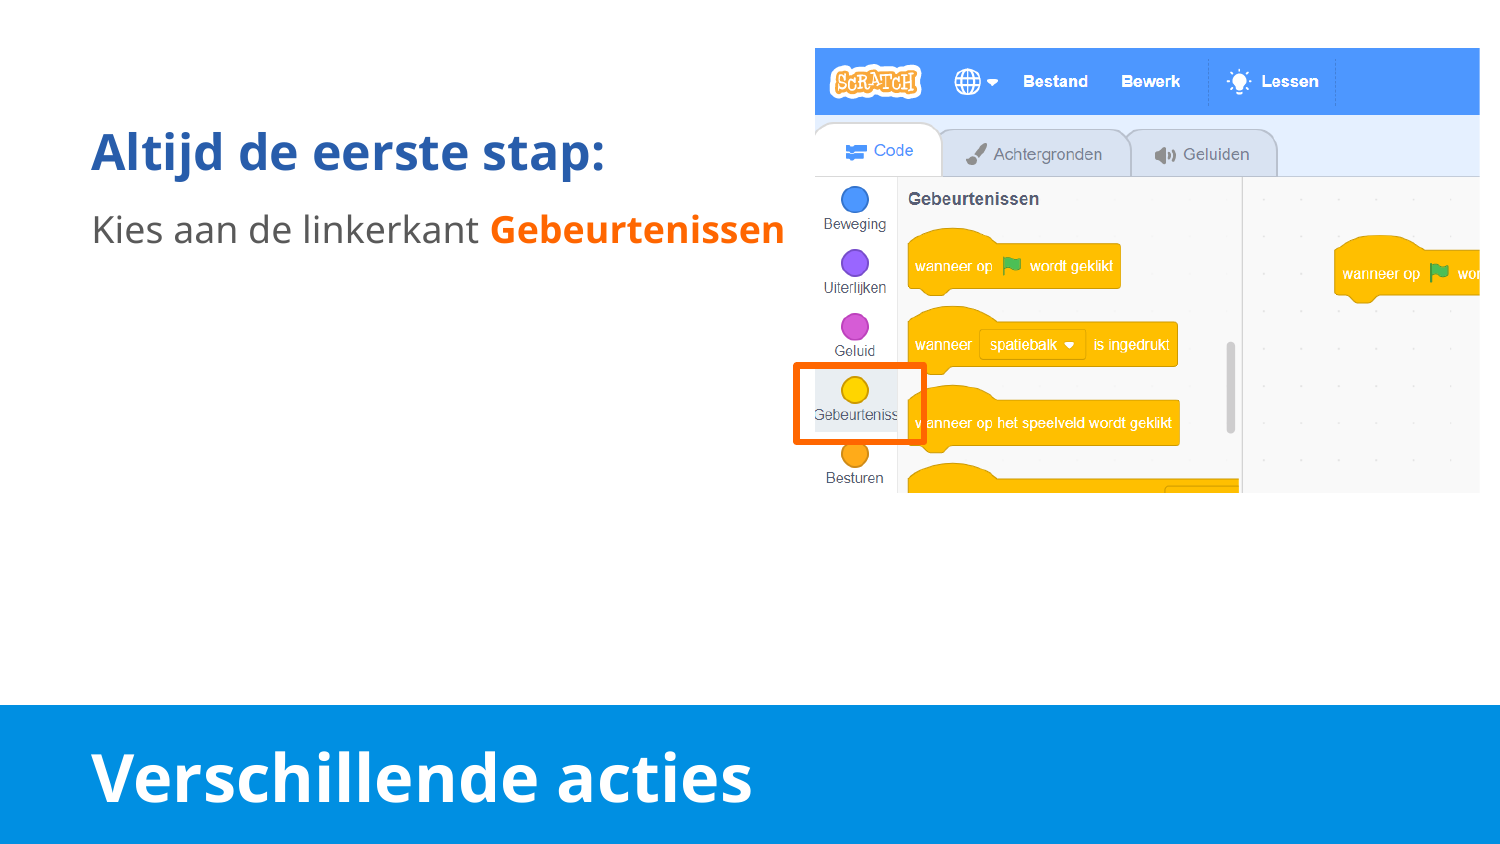

Altijd de eerste stap:
Kies aan de linkerkant Gebeurtenissen
# Verschillende acties